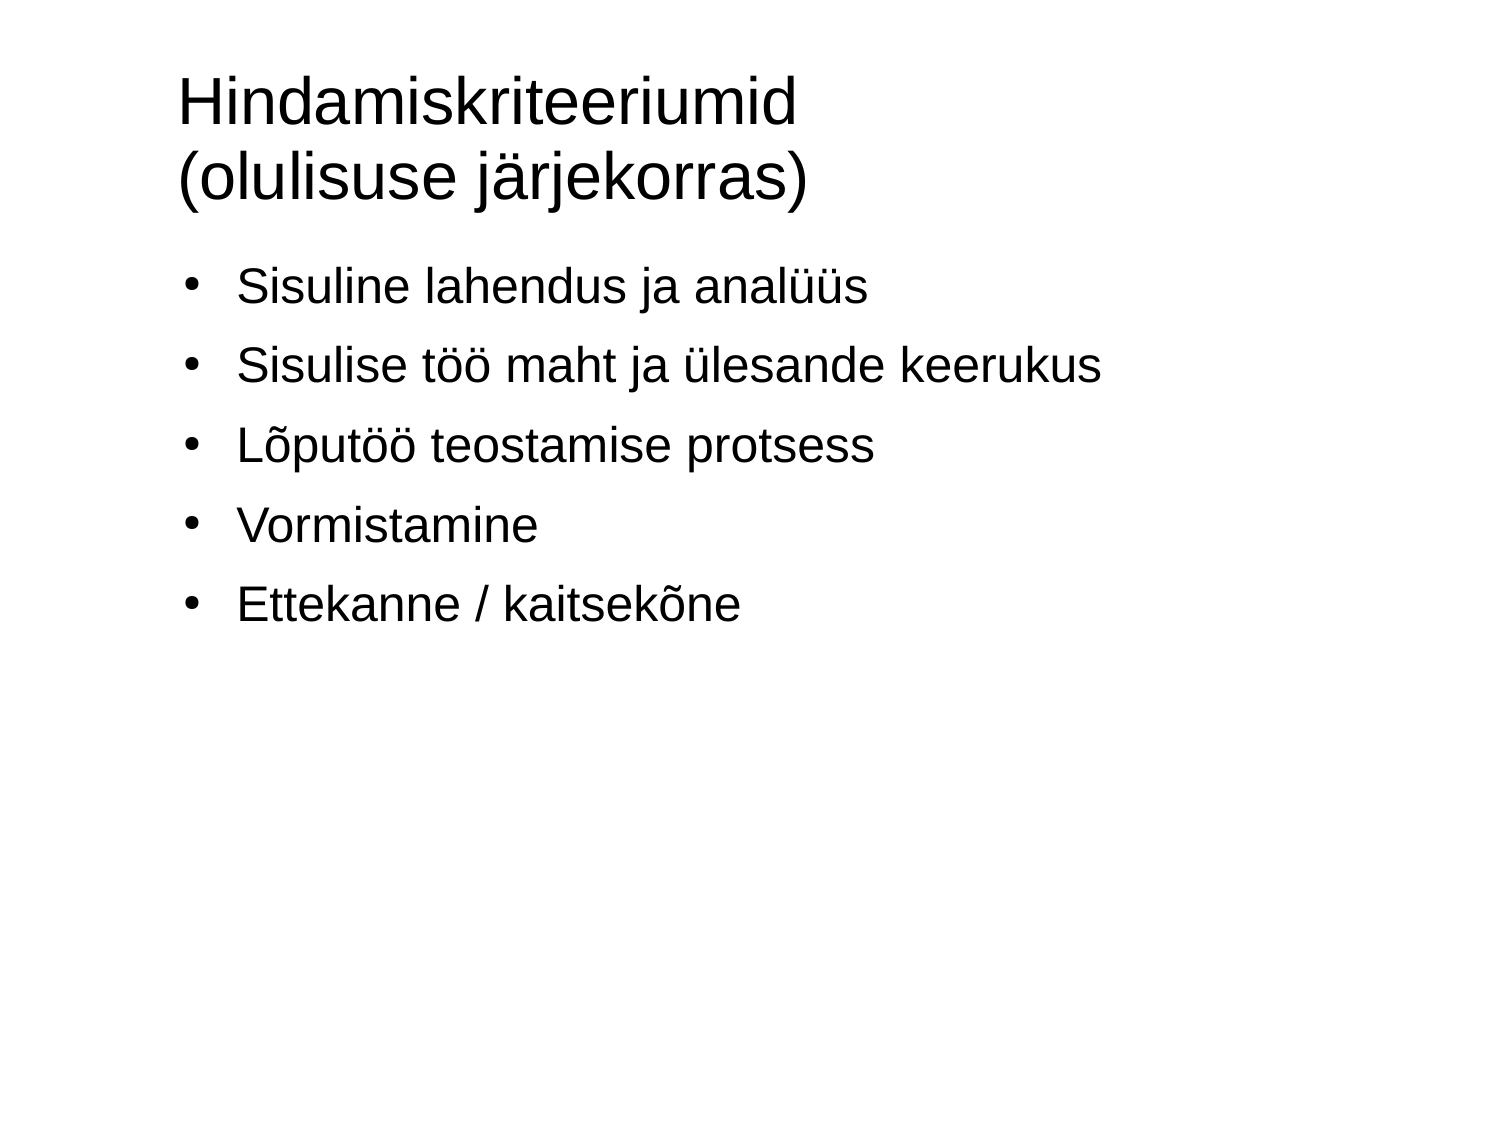

# Hindamiskriteeriumid (olulisuse järjekorras)
Sisuline lahendus ja analüüs
Sisulise töö maht ja ülesande keerukus
Lõputöö teostamise protsess
Vormistamine
Ettekanne / kaitsekõne